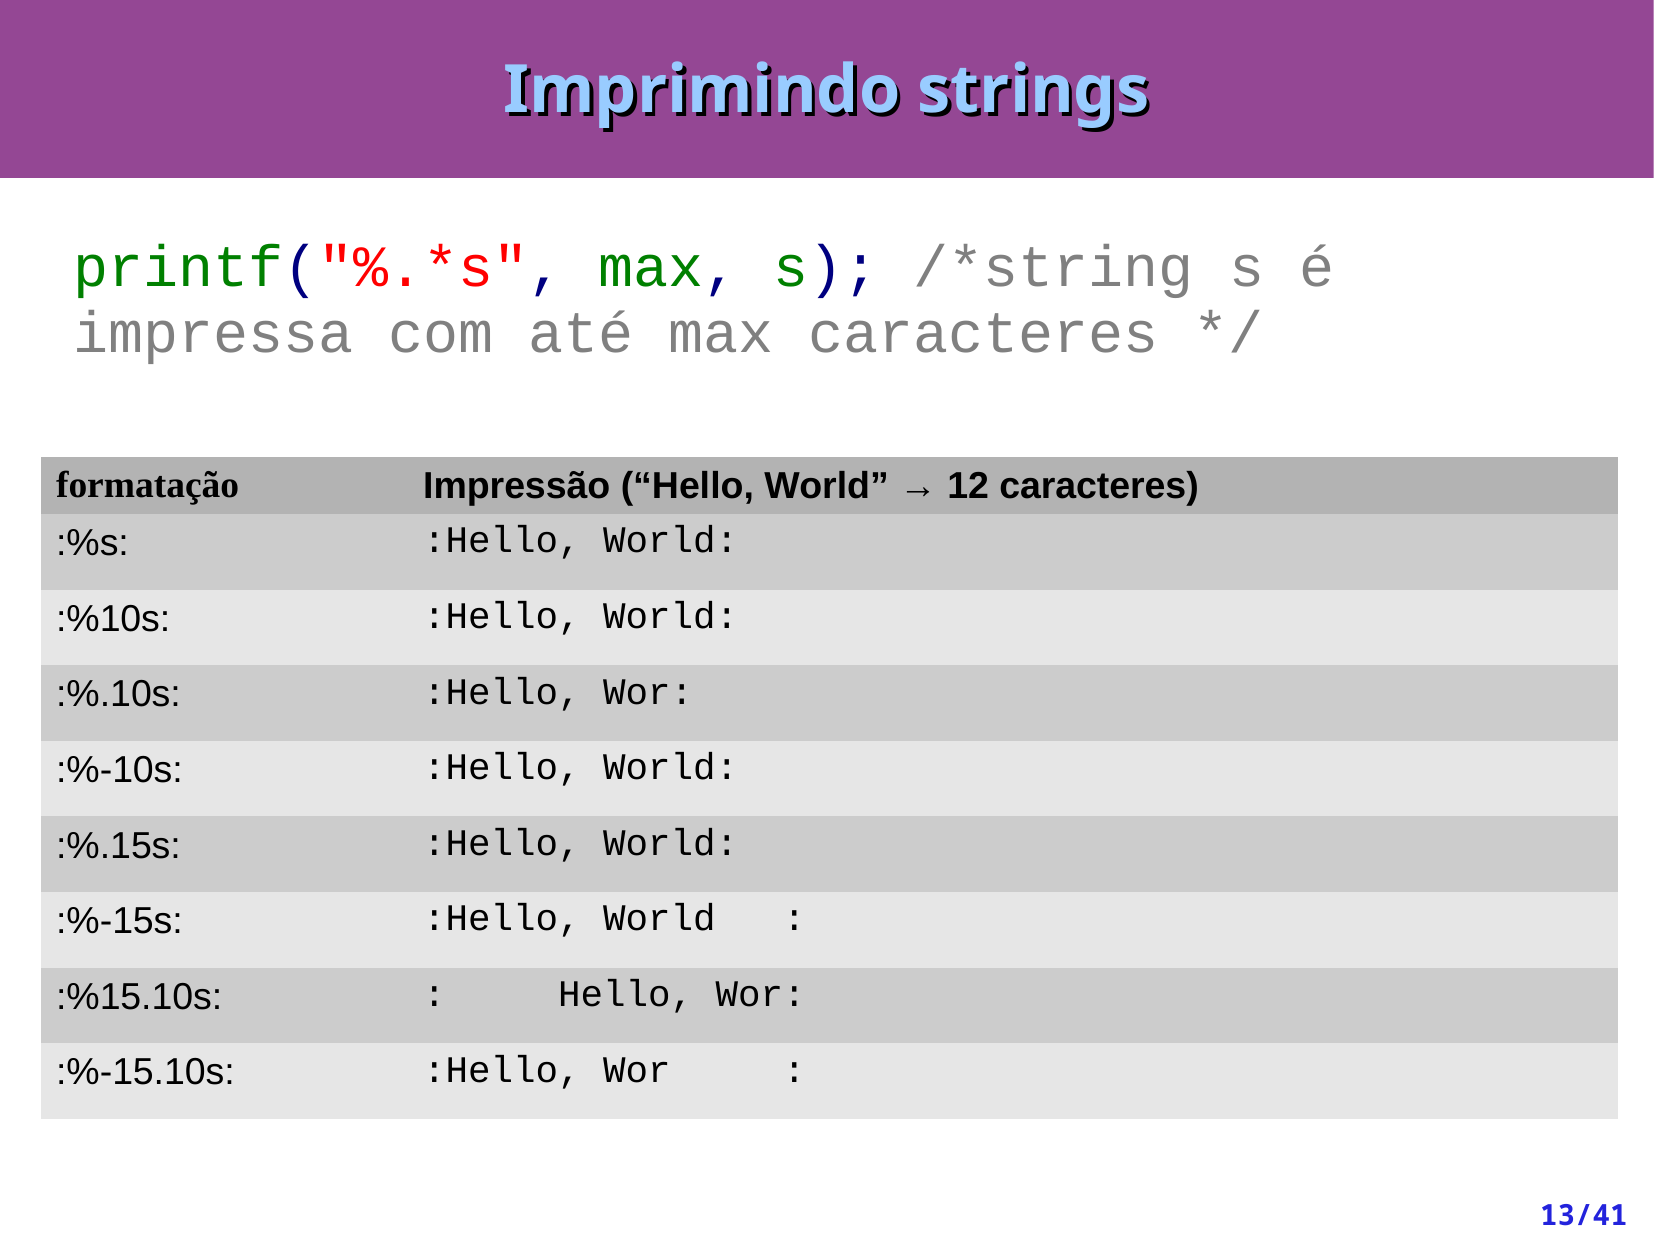

# Imprimindo strings
printf("%.*s", max, s); /*string s é
impressa com até max caracteres */
| formatação | Impressão (“Hello, World” → 12 caracteres) |
| --- | --- |
| :%s: | :Hello, World: |
| :%10s: | :Hello, World: |
| :%.10s: | :Hello, Wor: |
| :%-10s: | :Hello, World: |
| :%.15s: | :Hello, World: |
| :%-15s: | :Hello, World : |
| :%15.10s: | : Hello, Wor: |
| :%-15.10s: | :Hello, Wor : |
13